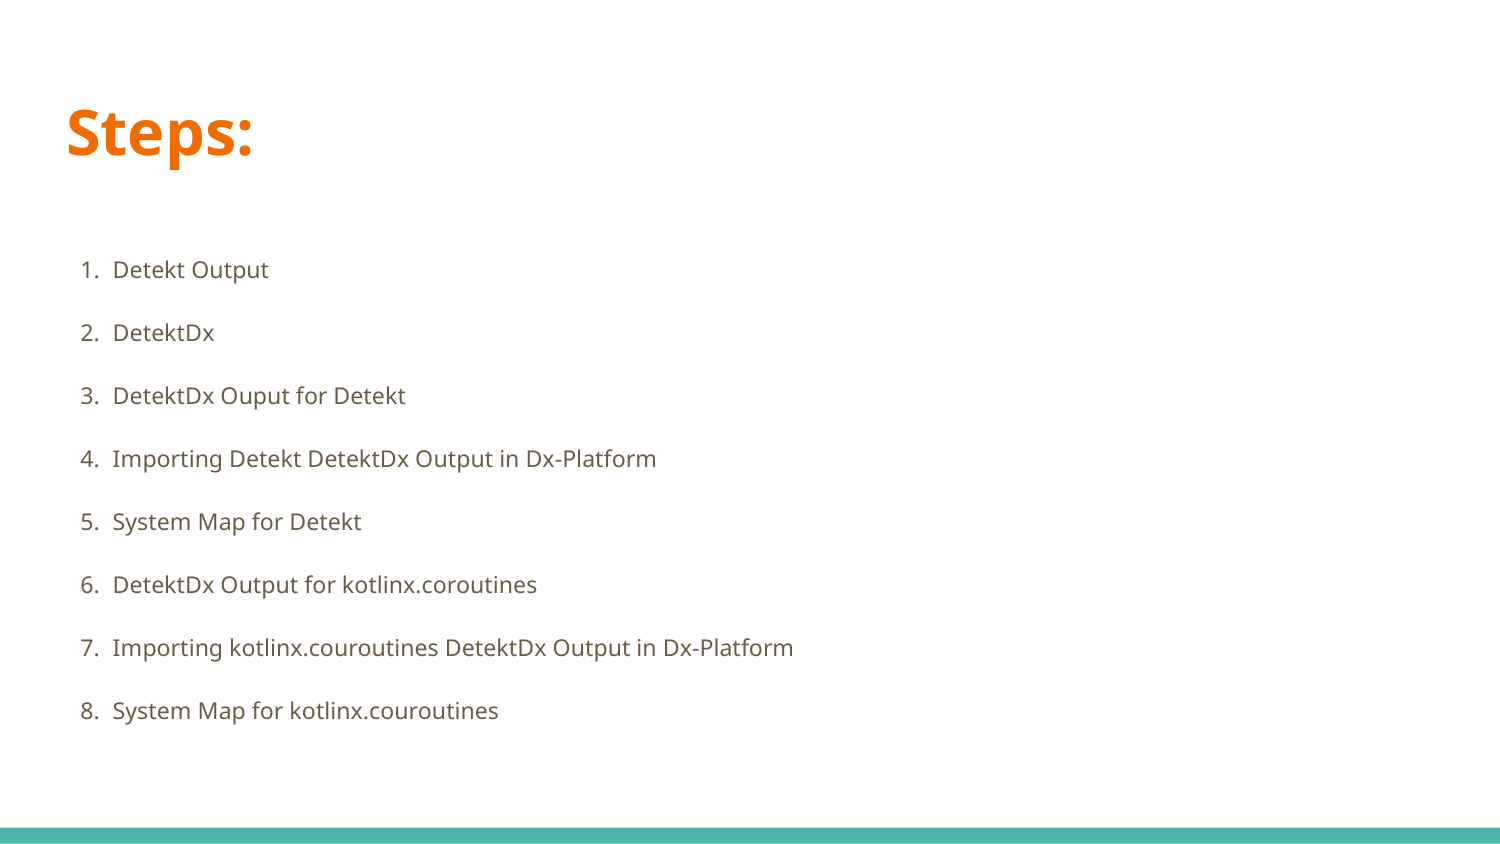

# Steps:
Detekt Output
DetektDx
DetektDx Ouput for Detekt
Importing Detekt DetektDx Output in Dx-Platform
System Map for Detekt
DetektDx Output for kotlinx.coroutines
Importing kotlinx.couroutines DetektDx Output in Dx-Platform
System Map for kotlinx.couroutines